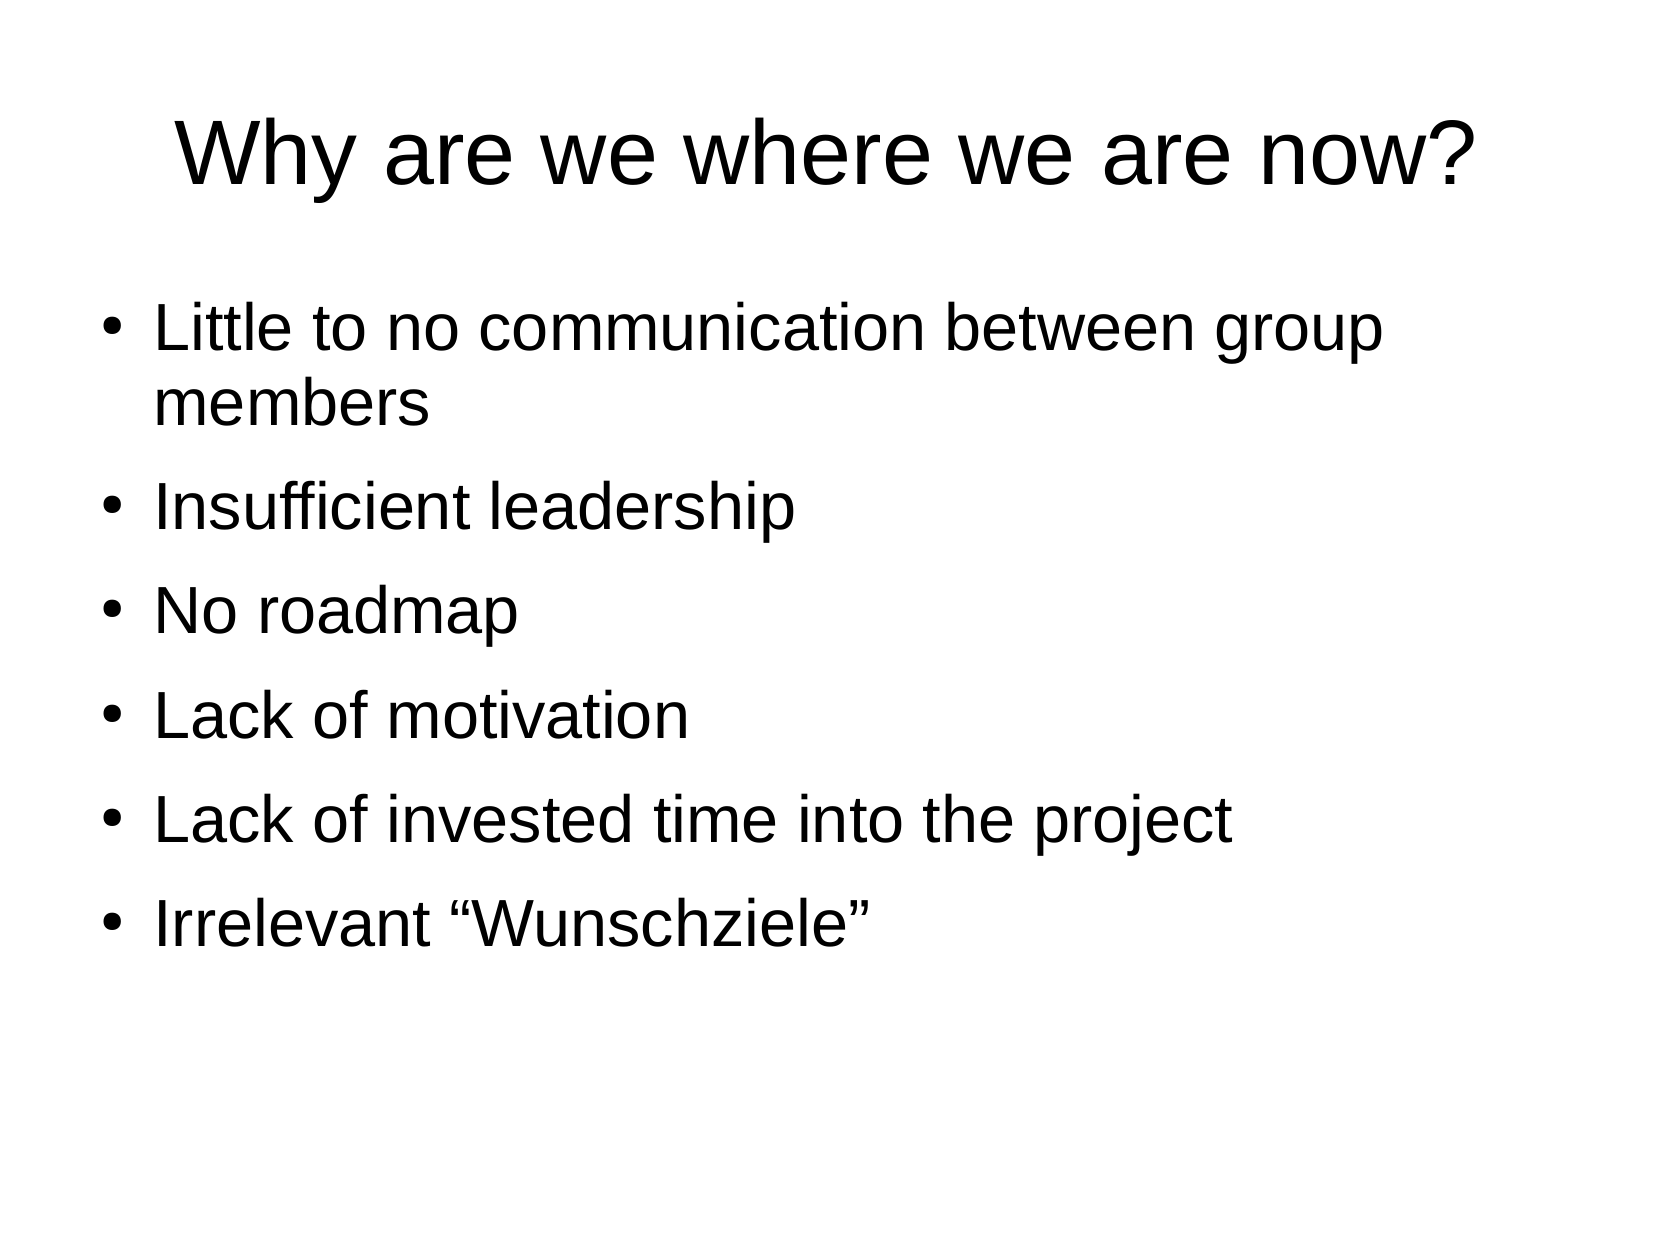

# Why are we where we are now?
Little to no communication between group members
Insufficient leadership
No roadmap
Lack of motivation
Lack of invested time into the project
Irrelevant “Wunschziele”